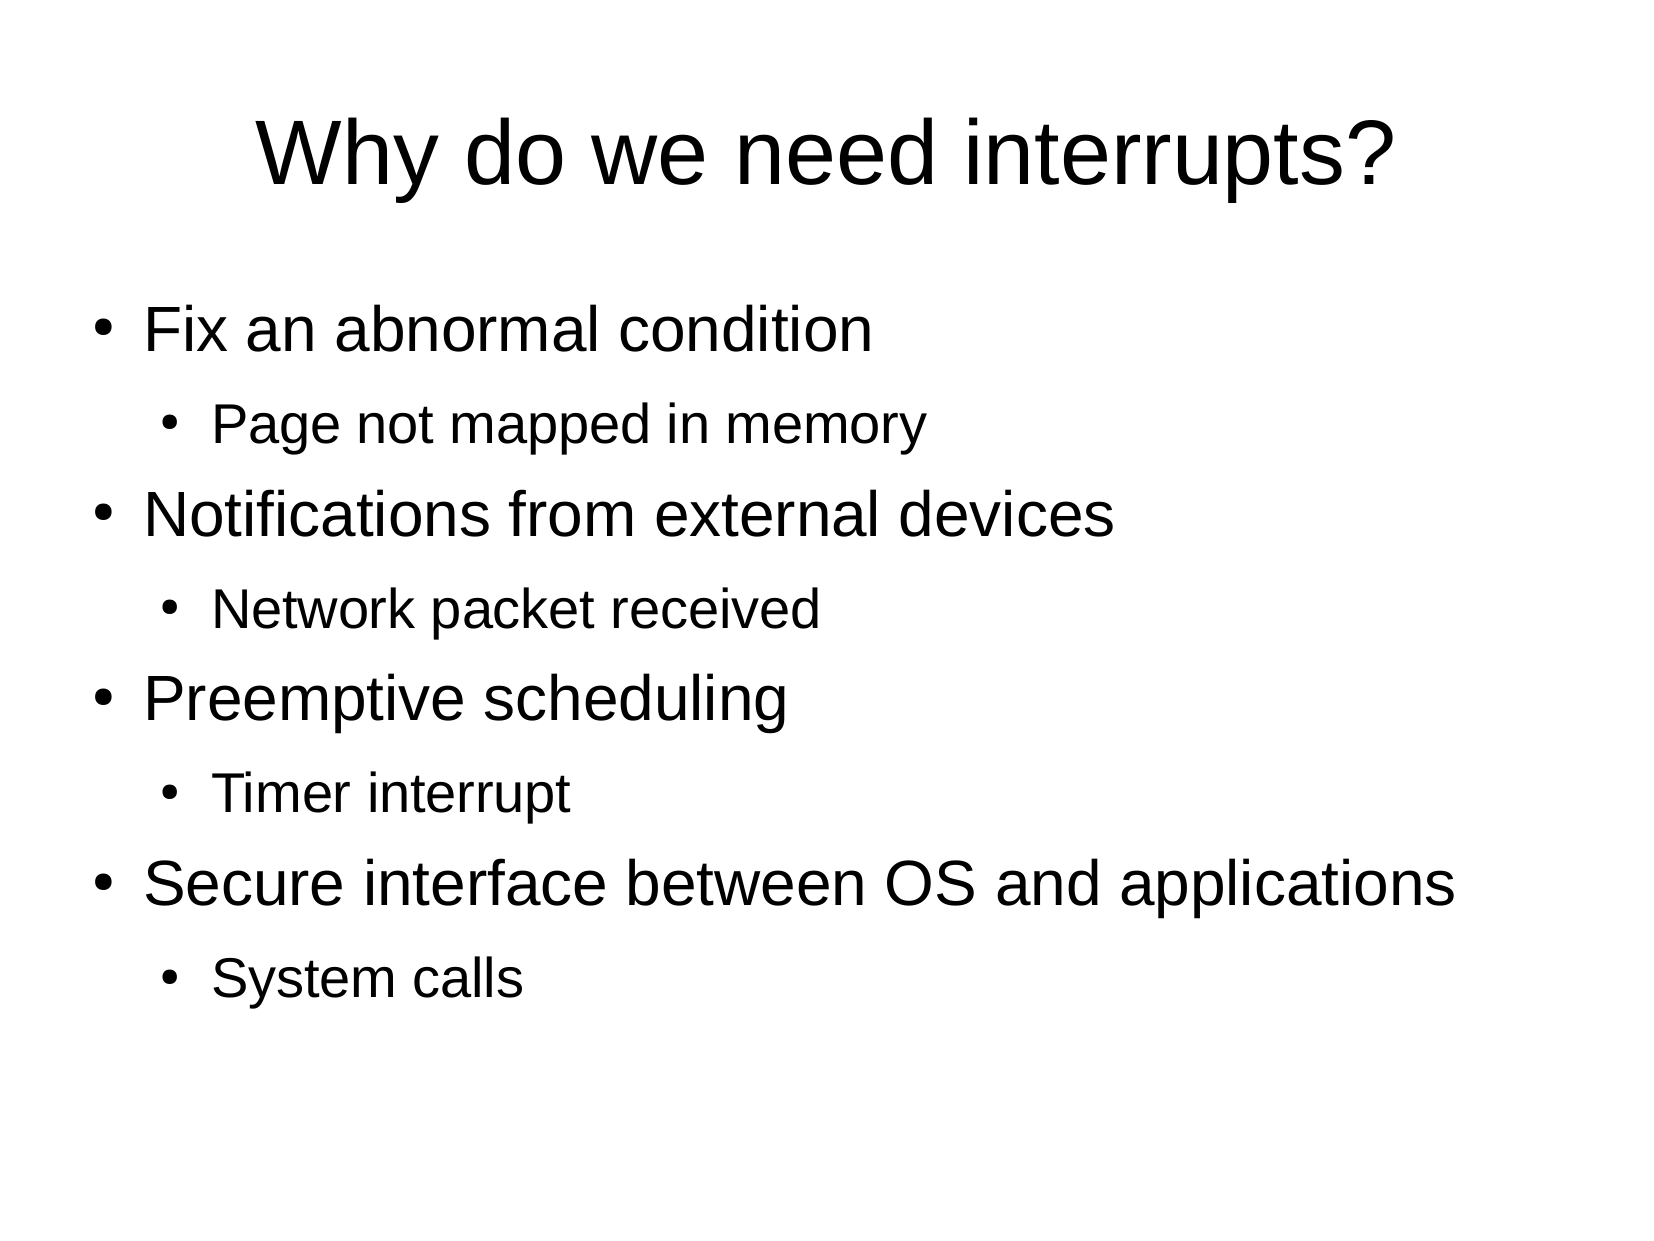

# Why do we need interrupts?
Fix an abnormal condition
Page not mapped in memory
Notifications from external devices
Network packet received
Preemptive scheduling
Timer interrupt
Secure interface between OS and applications
System calls